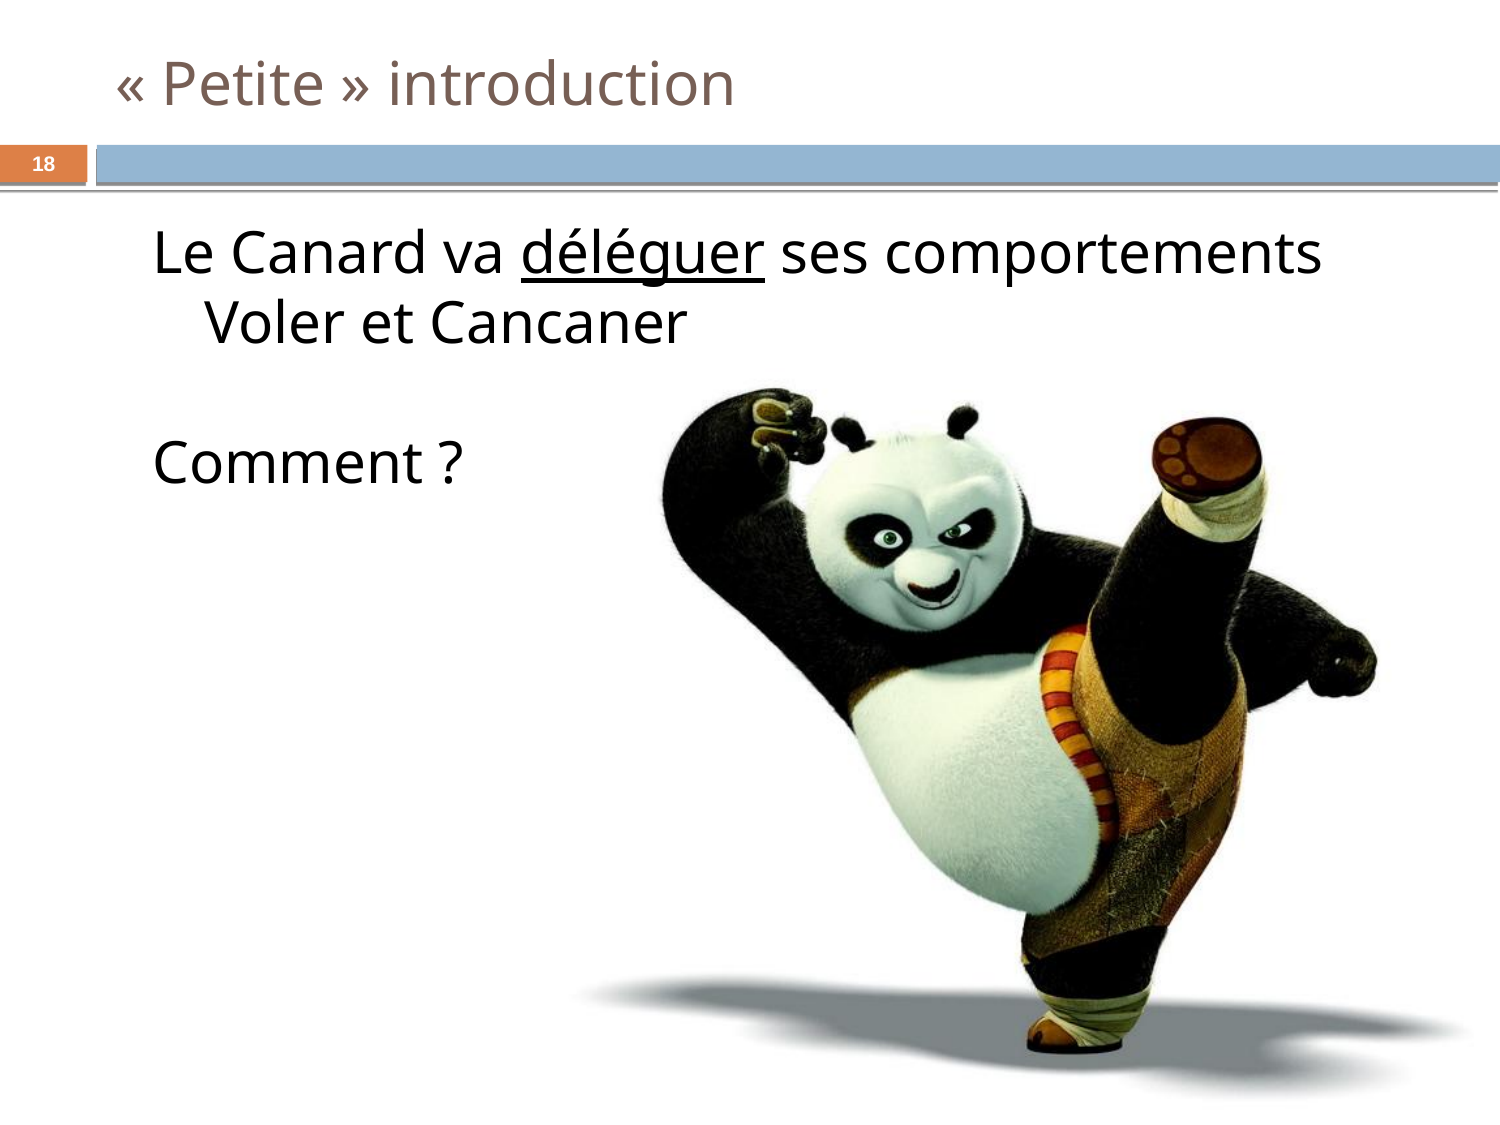

# « Petite » introduction
Le Canard va déléguer ses comportements Voler et Cancaner
Comment ?